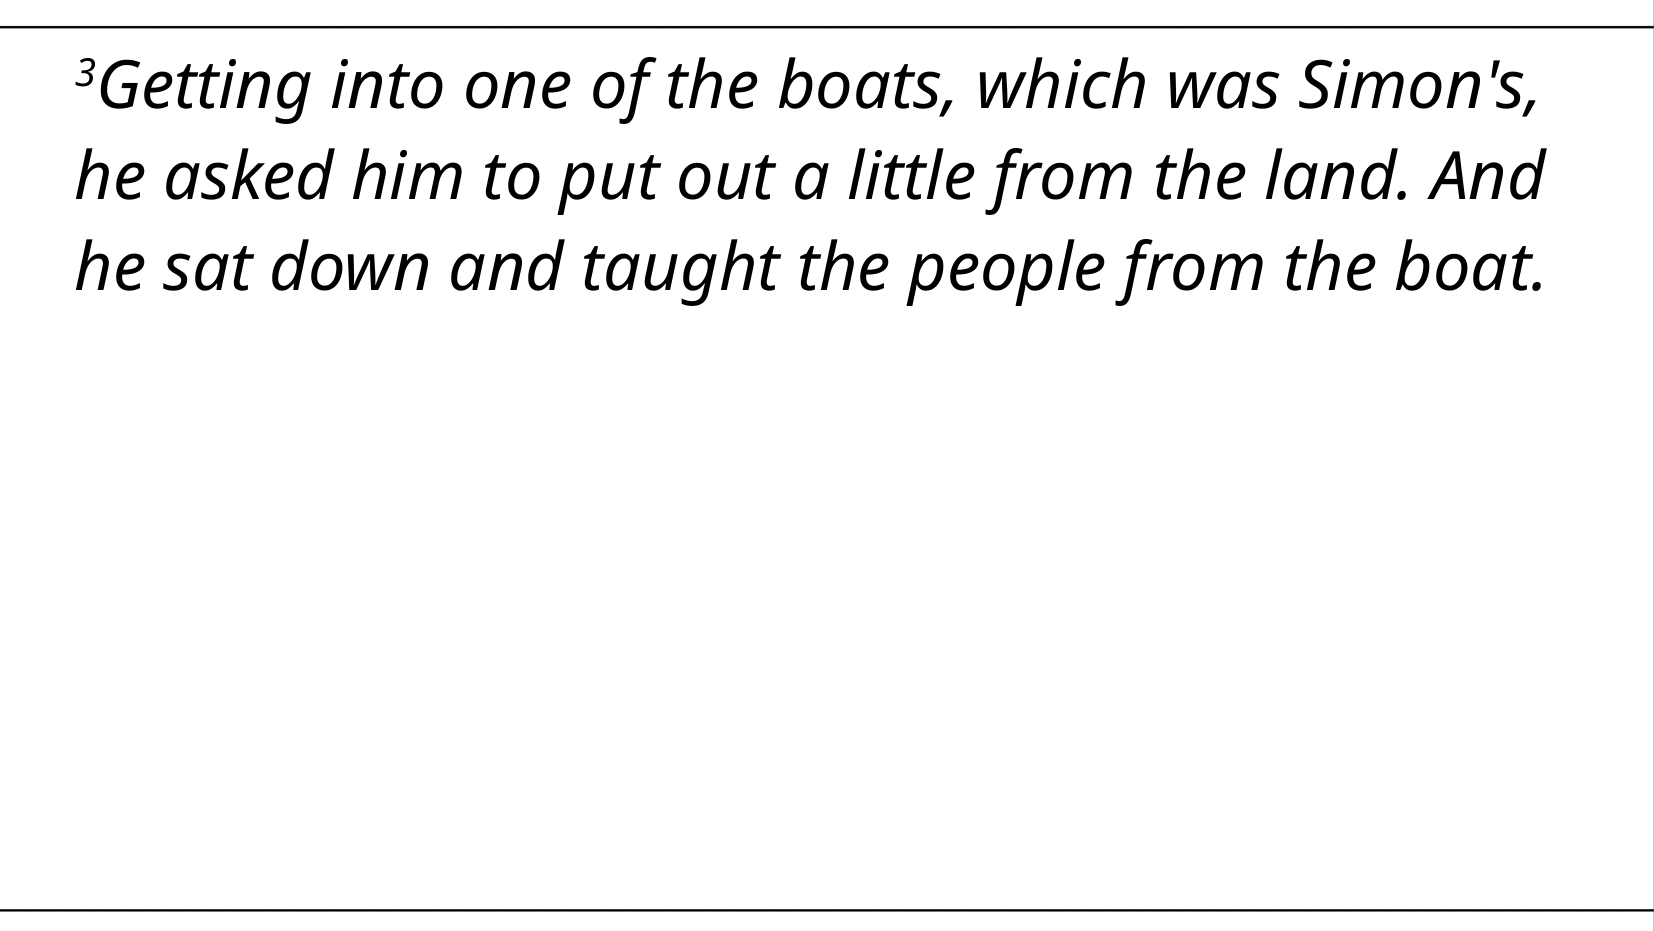

3Getting into one of the boats, which was Simon's, he asked him to put out a little from the land. And he sat down and taught the people from the boat.